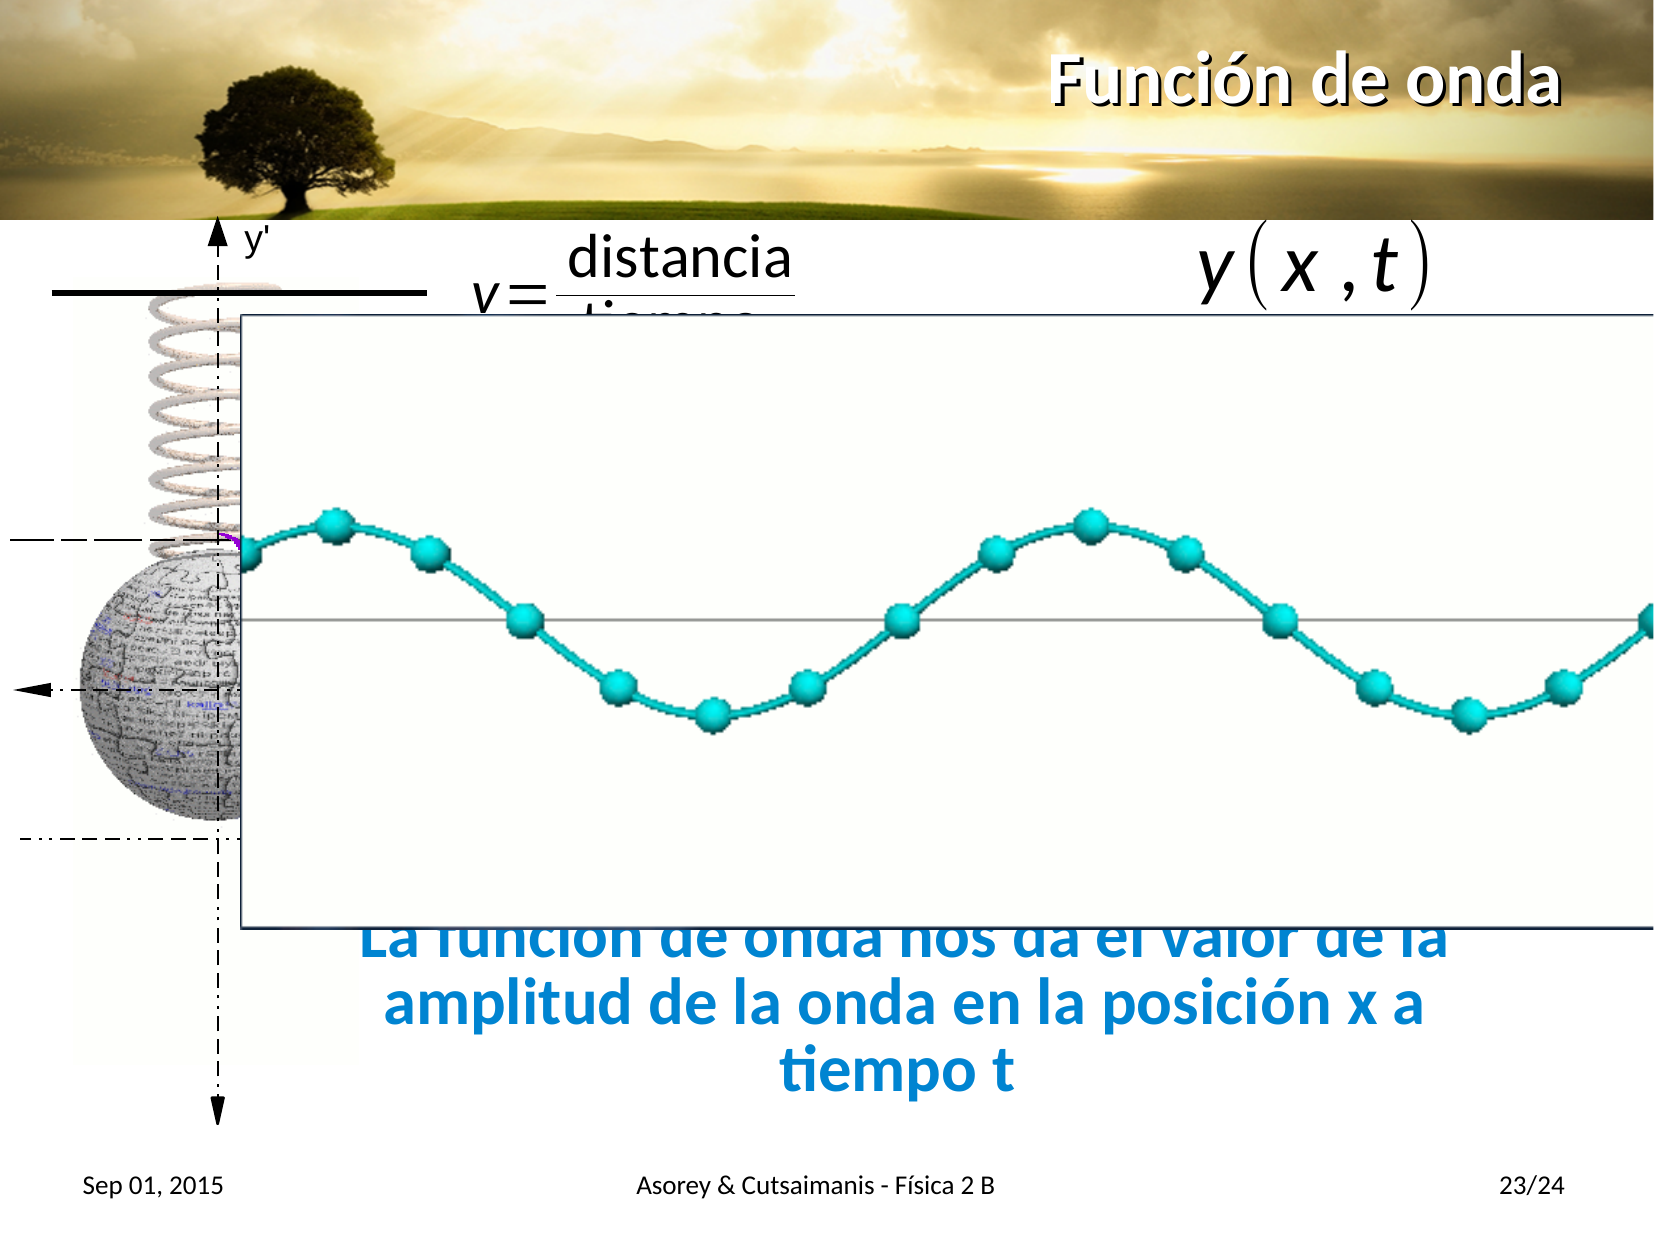

# Función de onda
y'
y0
x
-y0
La función de onda nos da el valor de la amplitud de la onda en la posición x a tiempo t
Sep 01, 2015
Asorey & Cutsaimanis - Física 2 B
23